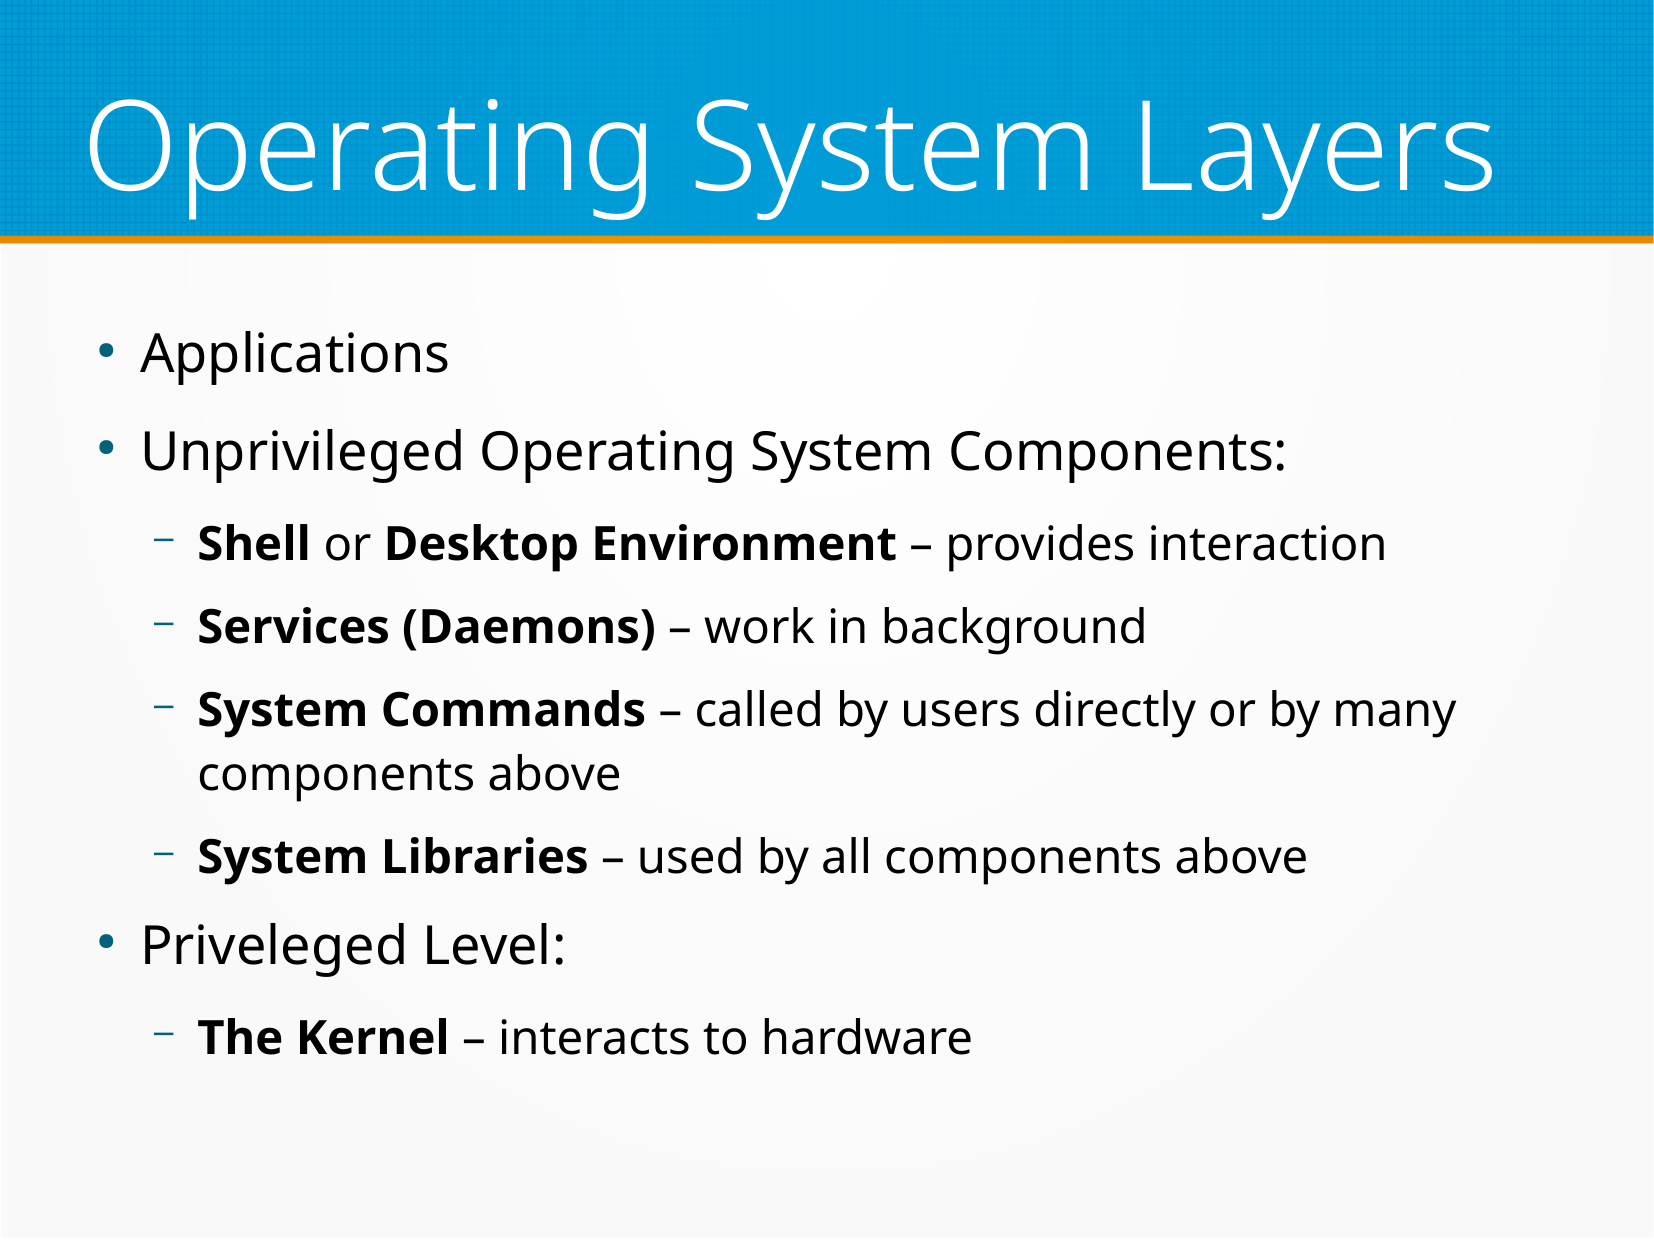

# Operating System Layers
Applications
Unprivileged Operating System Components:
Shell or Desktop Environment – provides interaction
Services (Daemons) – work in background
System Commands – called by users directly or by many components above
System Libraries – used by all components above
Priveleged Level:
The Kernel – interacts to hardware